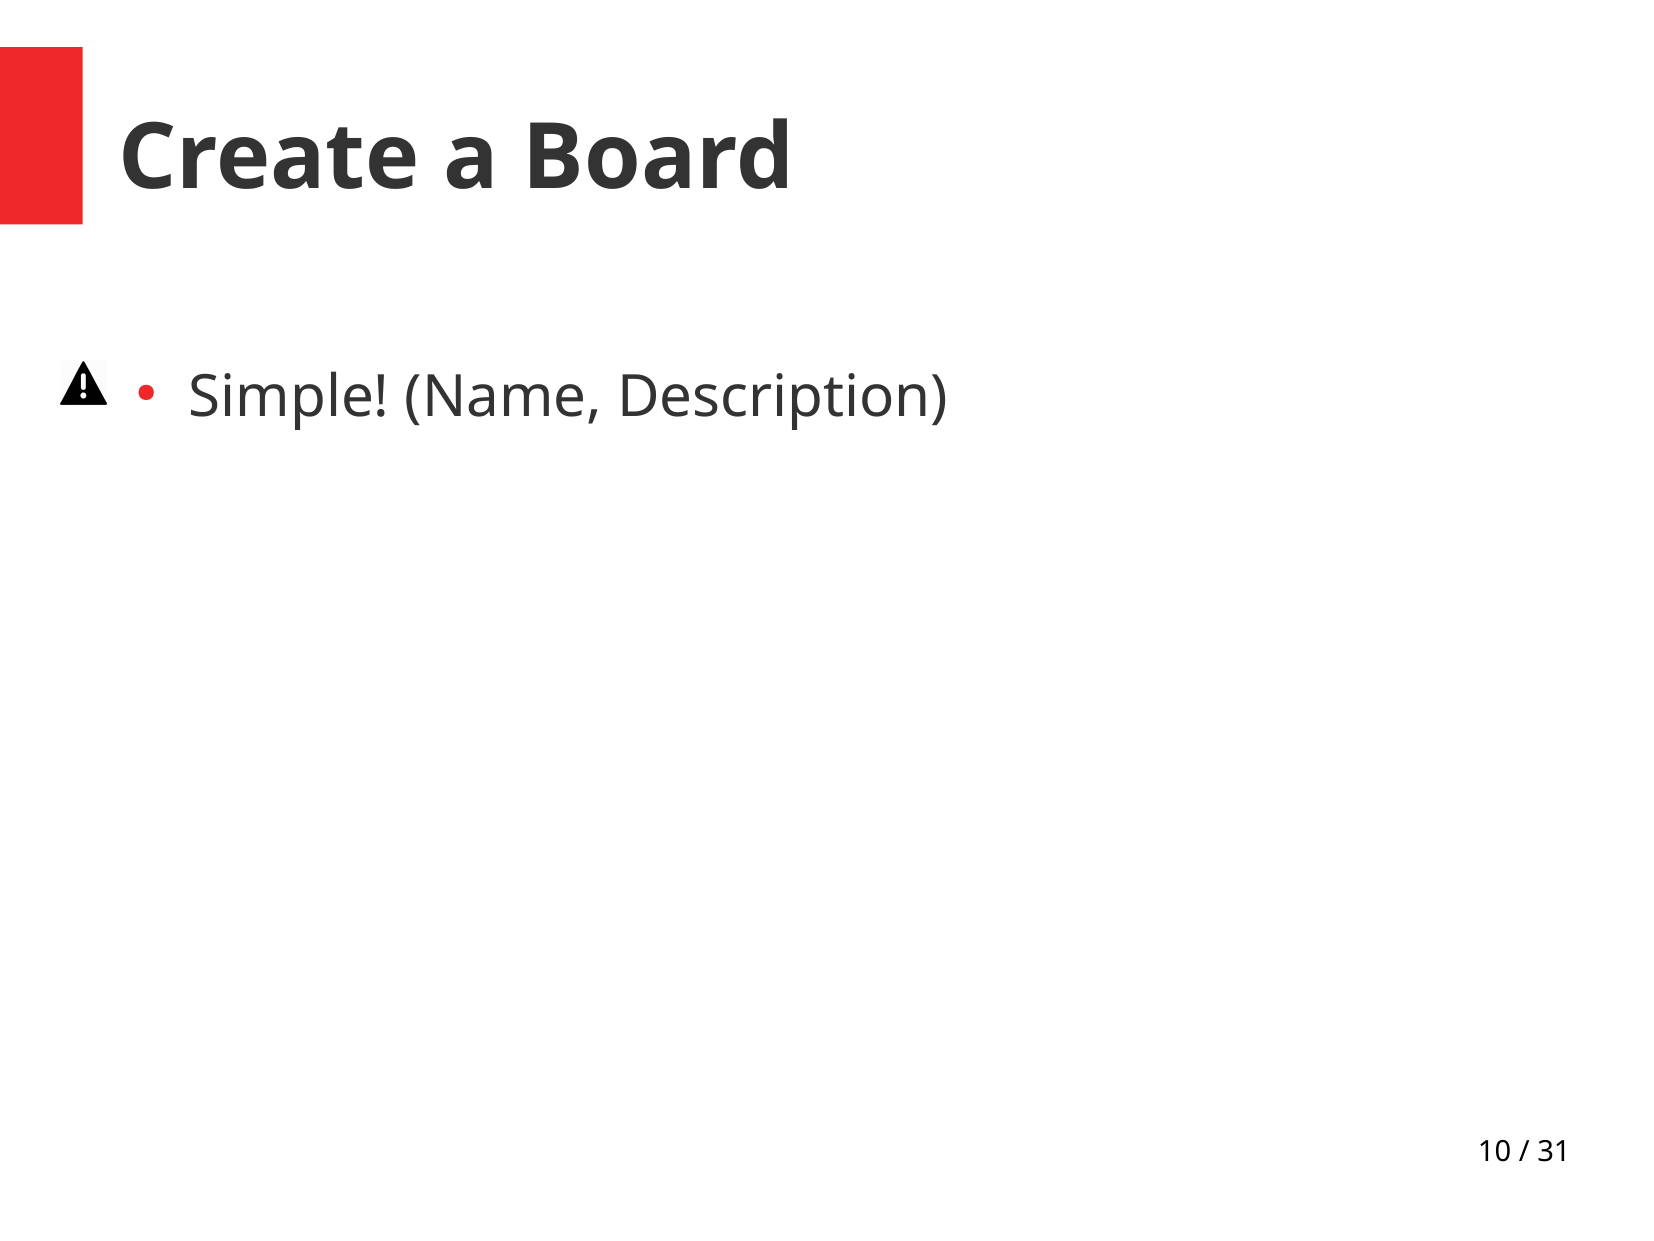

# Create a Board
Simple! (Name, Description)
10